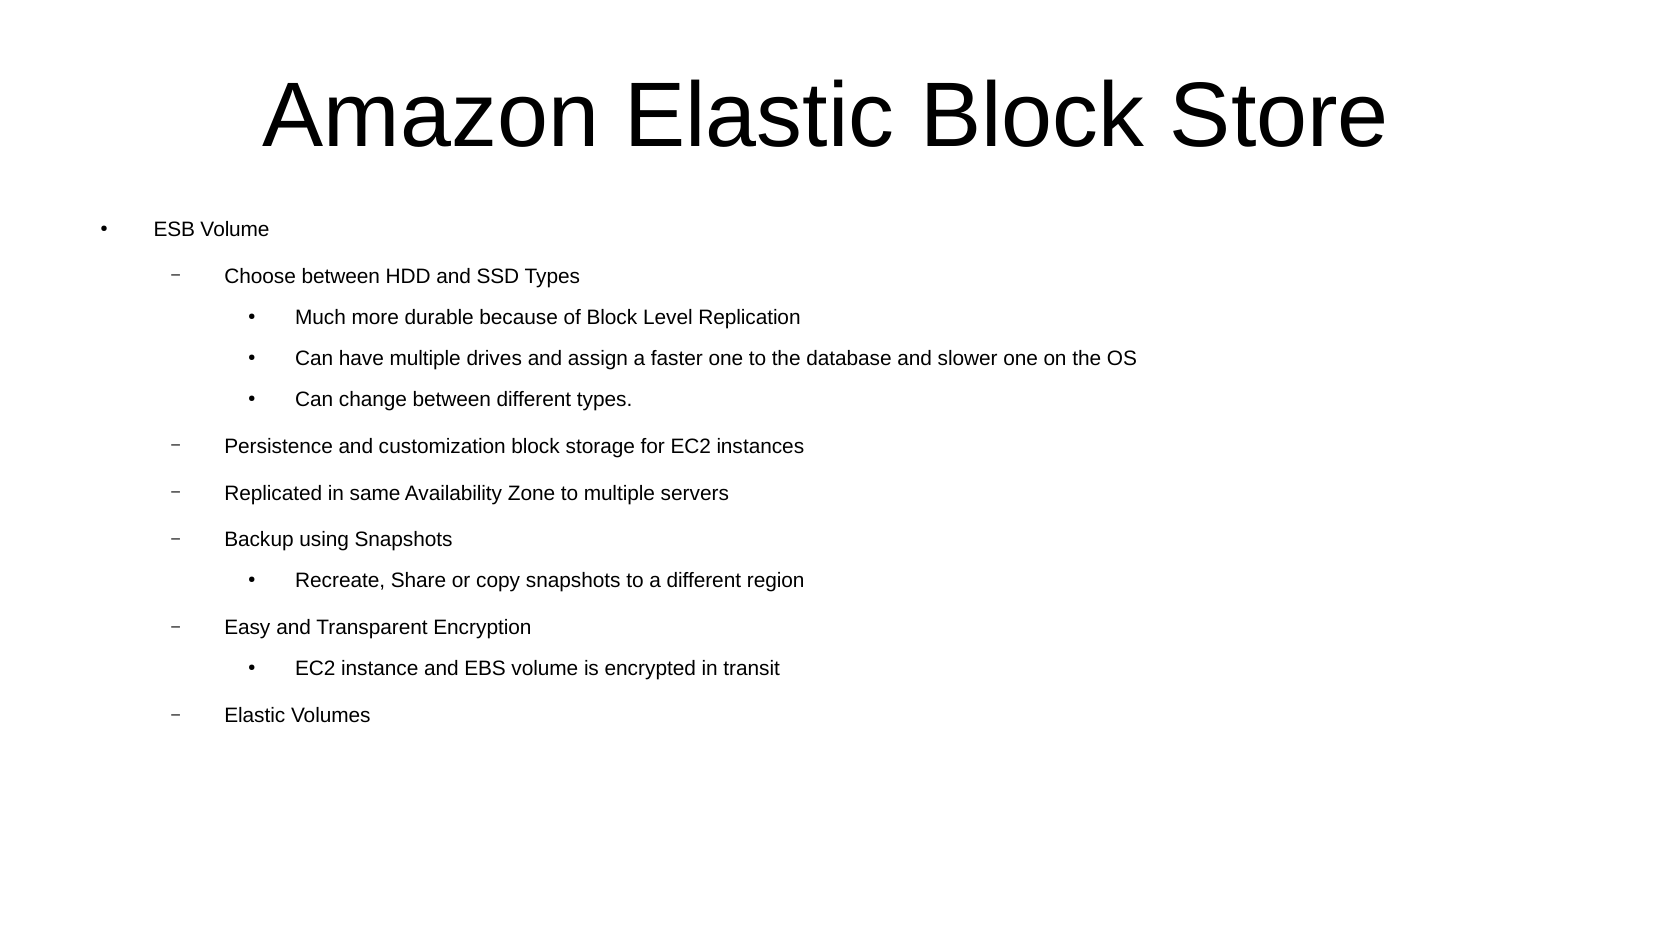

# Amazon Elastic Block Store
ESB Volume
Choose between HDD and SSD Types
Much more durable because of Block Level Replication
Can have multiple drives and assign a faster one to the database and slower one on the OS
Can change between different types.
Persistence and customization block storage for EC2 instances
Replicated in same Availability Zone to multiple servers
Backup using Snapshots
Recreate, Share or copy snapshots to a different region
Easy and Transparent Encryption
EC2 instance and EBS volume is encrypted in transit
Elastic Volumes